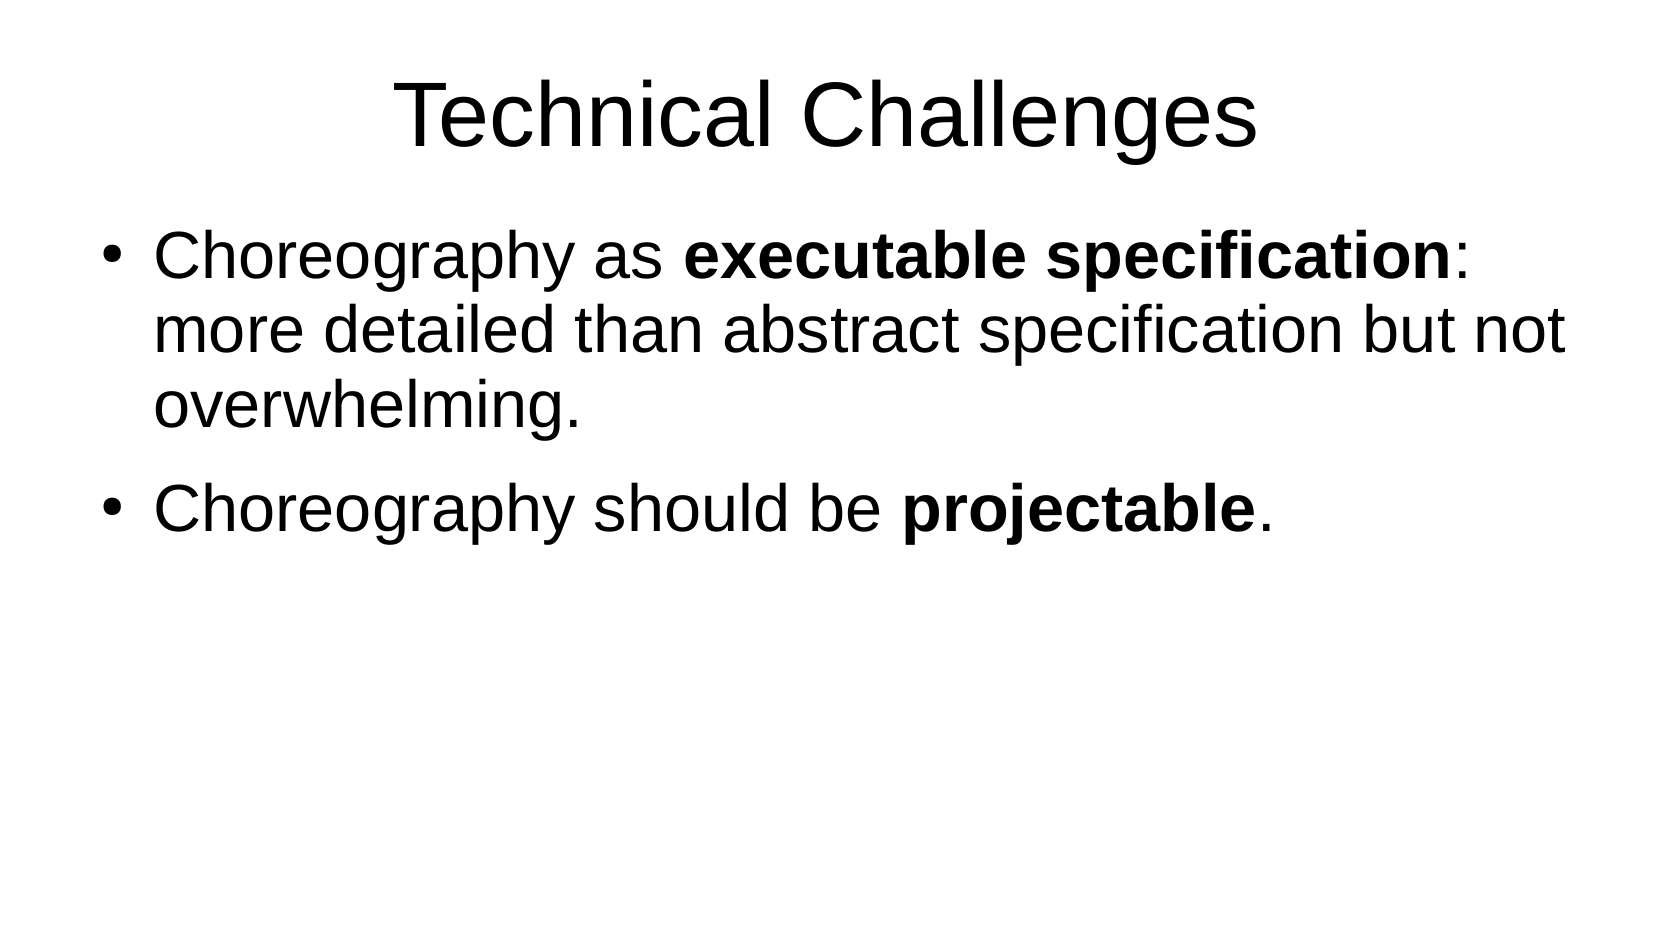

# Technical Challenges
Choreography as executable specification: more detailed than abstract specification but not overwhelming.
Choreography should be projectable.